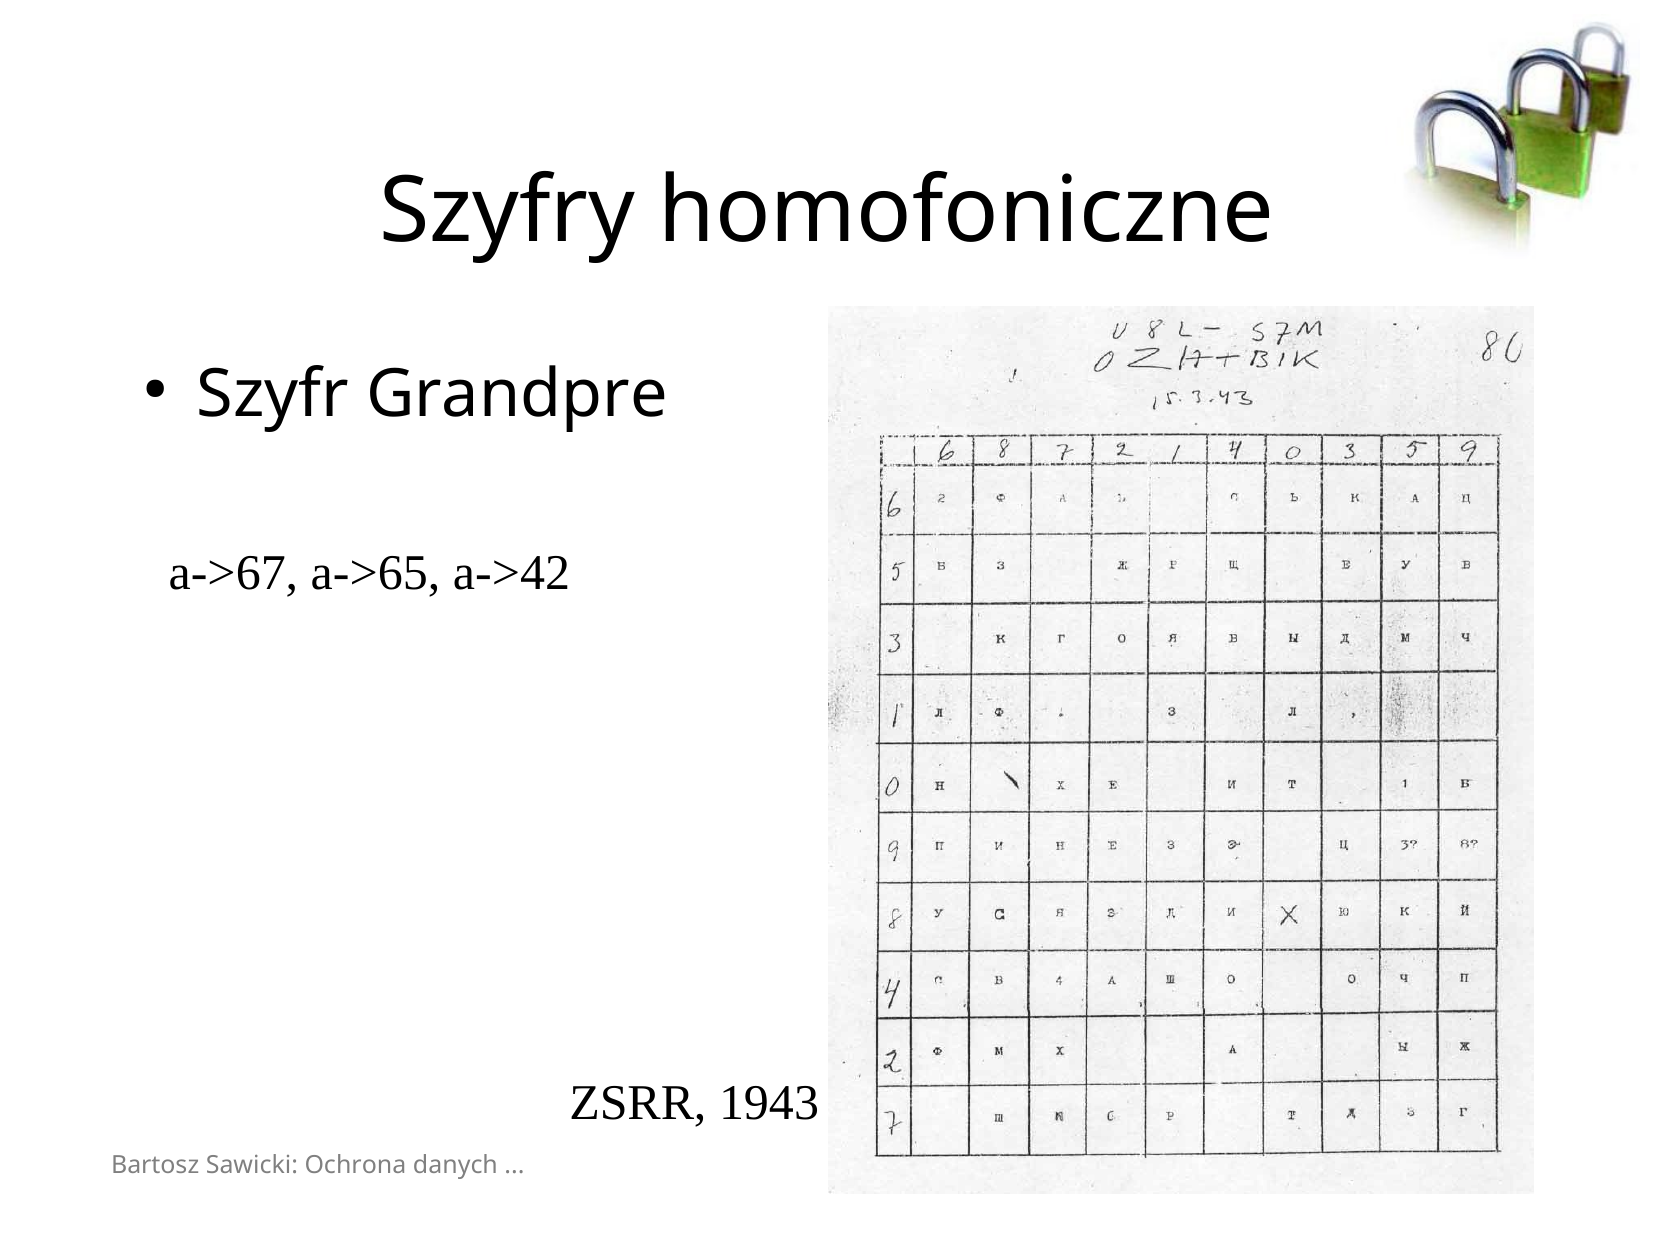

# Szyfry homofoniczne
Szyfr Grandpre
a->67, a->65, a->42
ZSRR, 1943